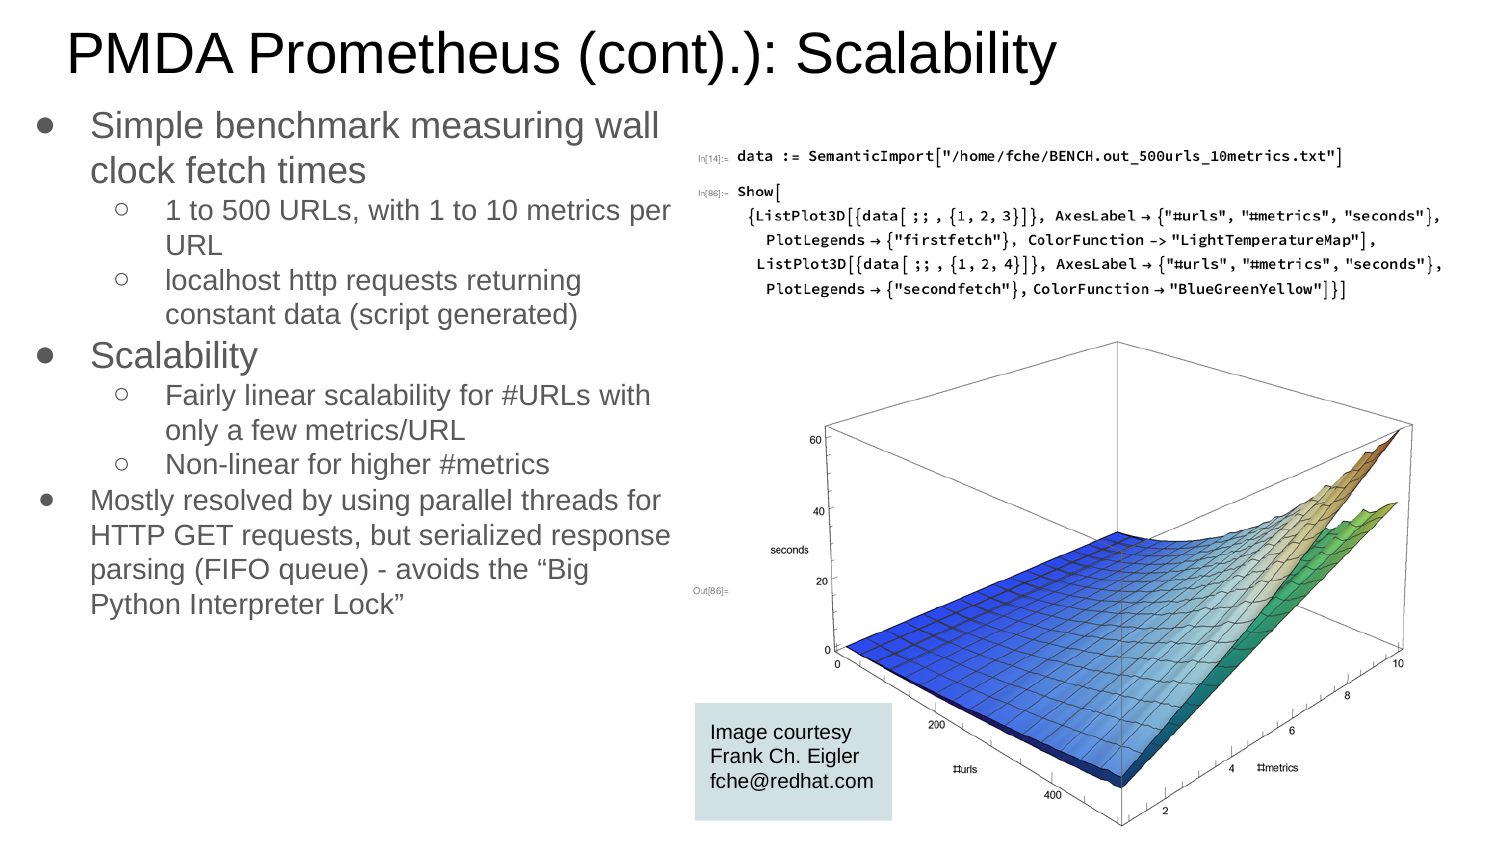

# PMDA Prometheus (cont).): Scalability
Simple benchmark measuring wall clock fetch times
1 to 500 URLs, with 1 to 10 metrics per URL
localhost http requests returning constant data (script generated)
Scalability
Fairly linear scalability for #URLs with only a few metrics/URL
Non-linear for higher #metrics
Mostly resolved by using parallel threads for HTTP GET requests, but serialized response parsing (FIFO queue) - avoids the “Big Python Interpreter Lock”
Image courtesy Frank Ch. Eigler
fche@redhat.com